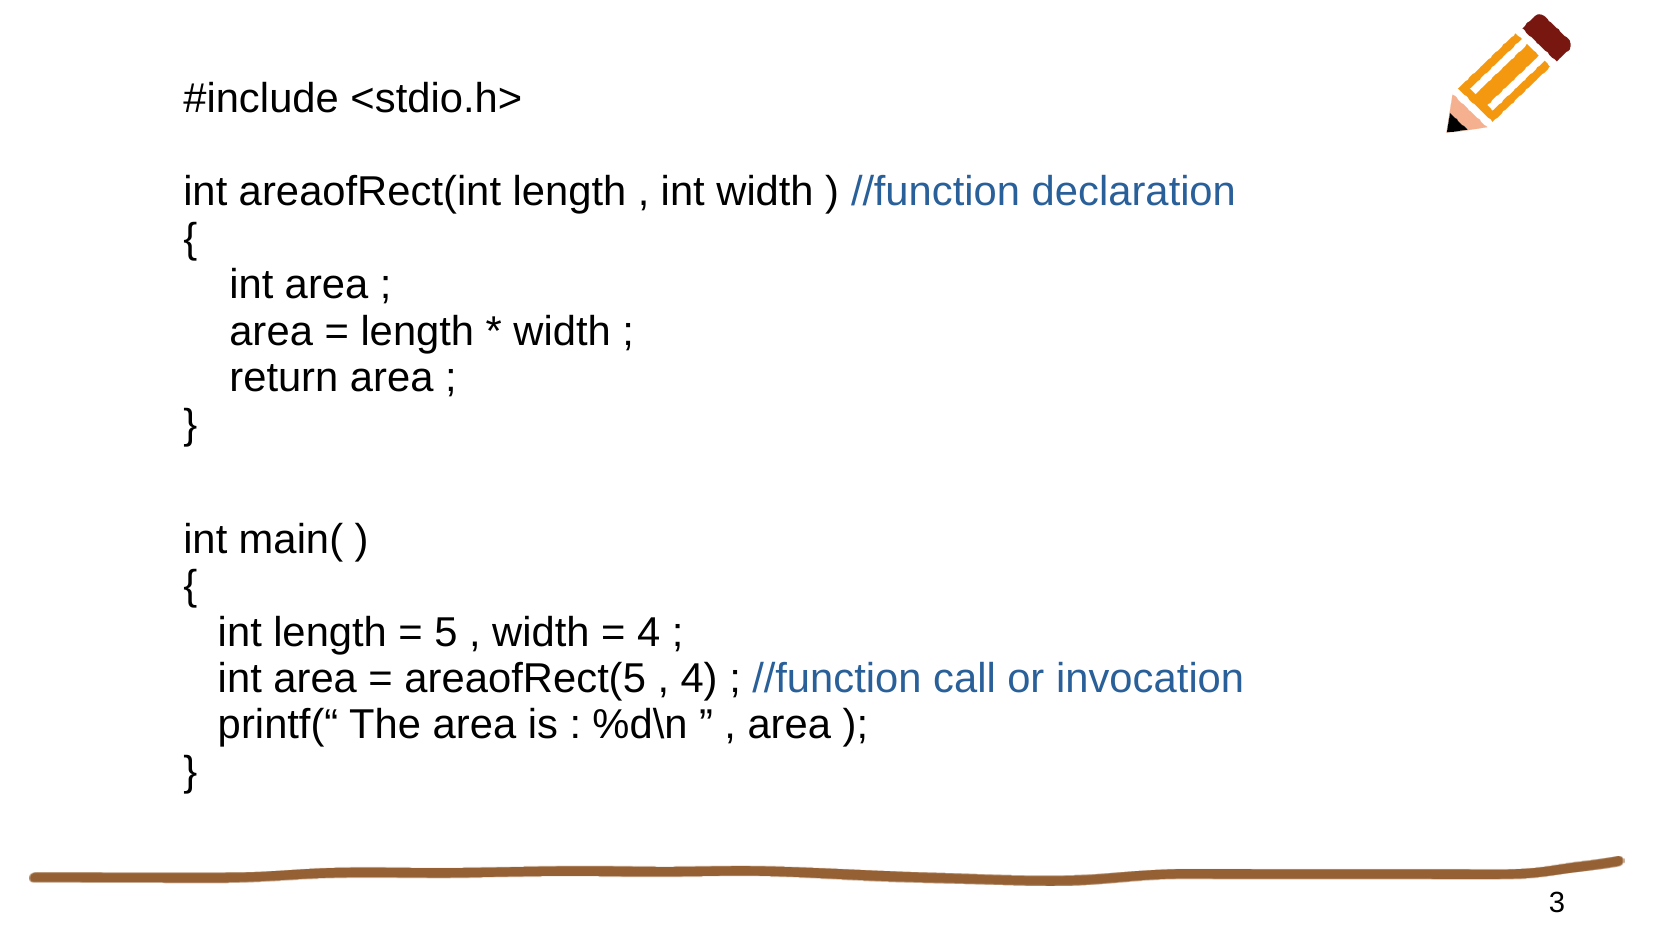

# #include <stdio.h> int areaofRect(int length , int width ) //function declaration { int area ; area = length * width ; return area ; }
int main( )
{
 int length = 5 , width = 4 ;
 int area = areaofRect(5 , 4) ; //function call or invocation
 printf(“ The area is : %d\n ” , area );
}
3